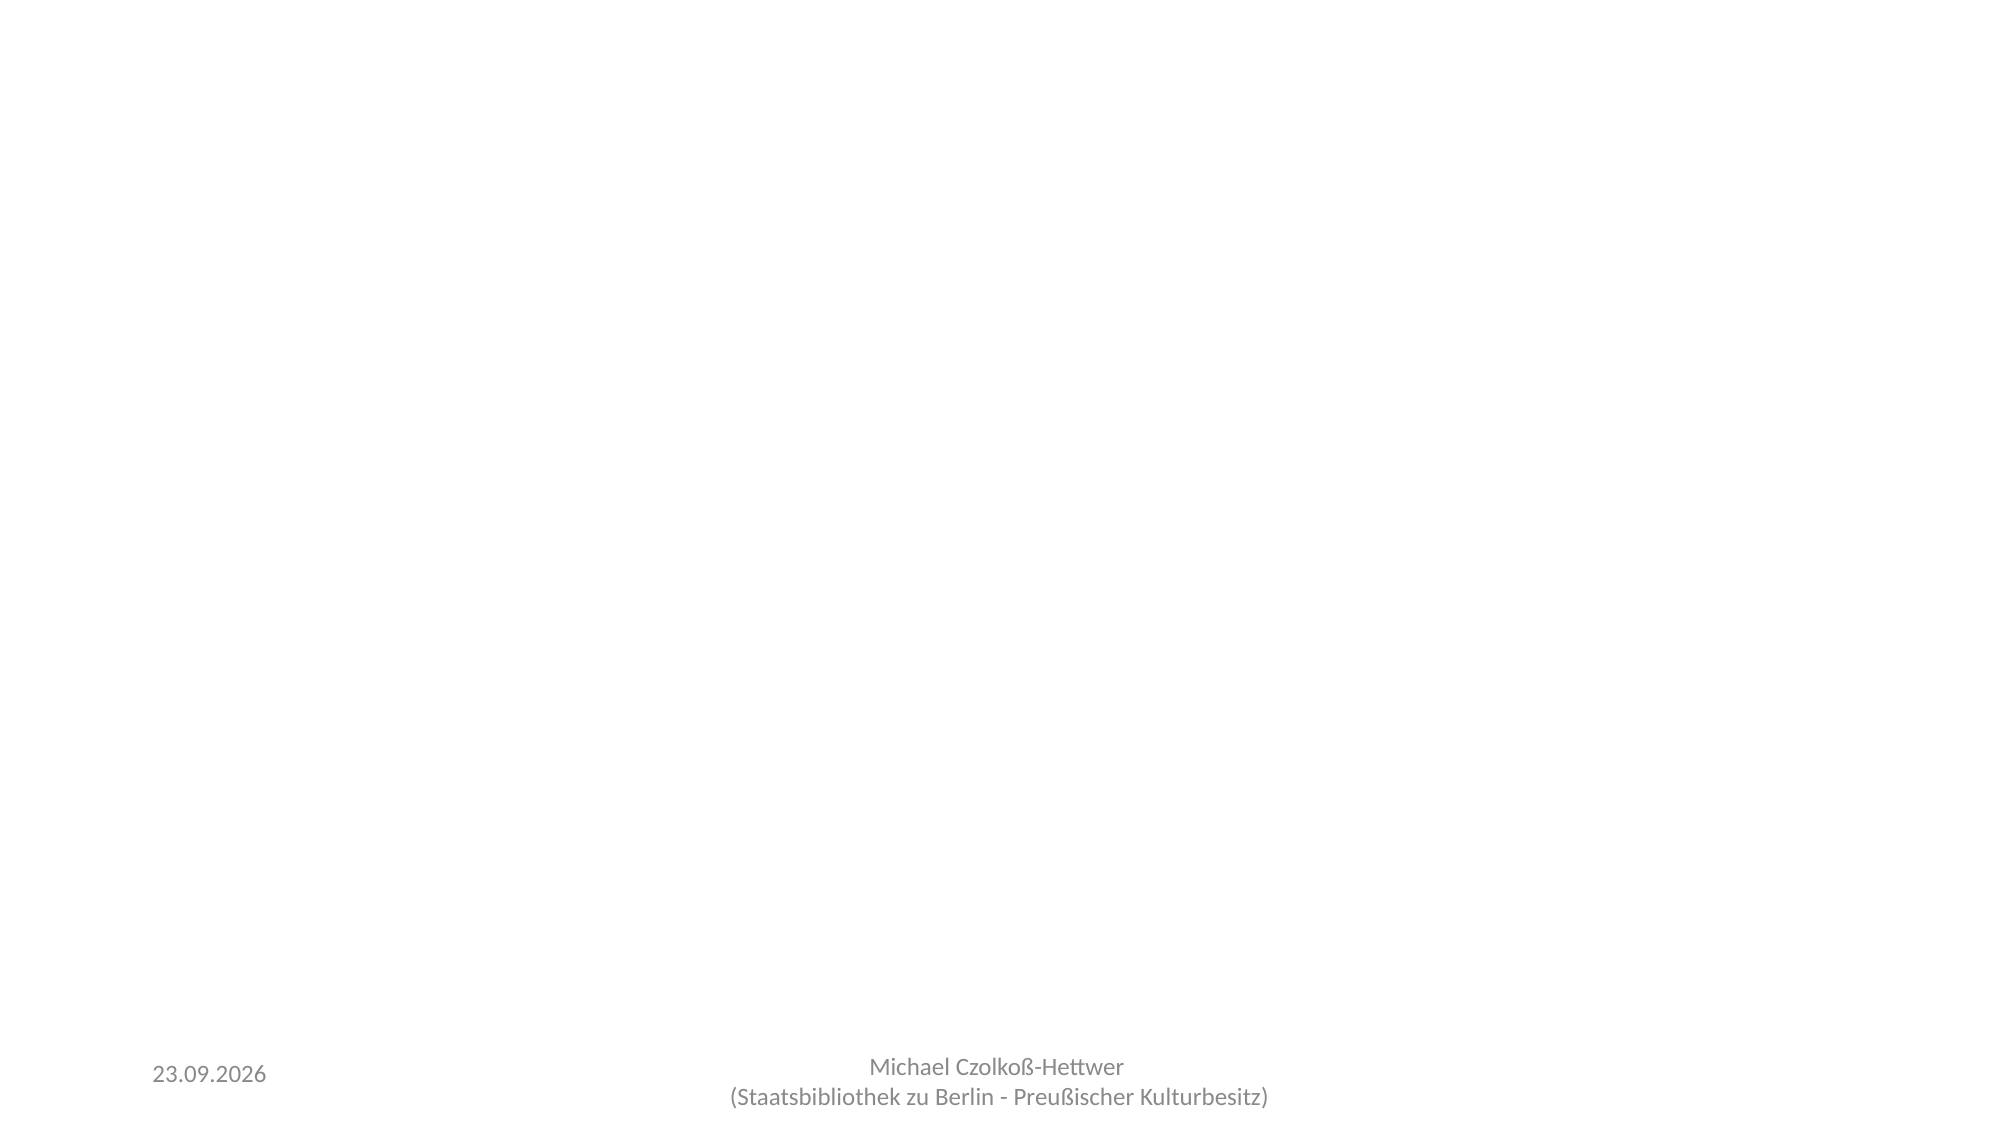

# III. Basiswissen – Lizenzen
C) Lizenzen
Um eine rechtssichere Nachnutzung im Sinne der FAIR-Prinzipien zu gewährleisten, müssen Sie Ihre Forschungsdaten im DARIAH-DE Repositorium mit einer Lizenz versehen
Wichtiger Hintergrund: Werkschutz im Urheberrecht*
Empfehlung: Arbeit mit Creative Commons (CC)Lizenzen:
offenes (liberales) Lizenz-Modell im Sinne der Open Science
weltweit anerkannter Standard
Ab Version 4.0 explizit für Forschungsdaten geeignet
* Anmerkung: 	Das Forschungsdatenmanagement berührt auch andere Rechtsgebiete, siehe hierzu die 			Hinweise auf der Folie am Ende.
Michael Czolkoß-Hettwer
(Staatsbibliothek zu Berlin - Preußischer Kulturbesitz)